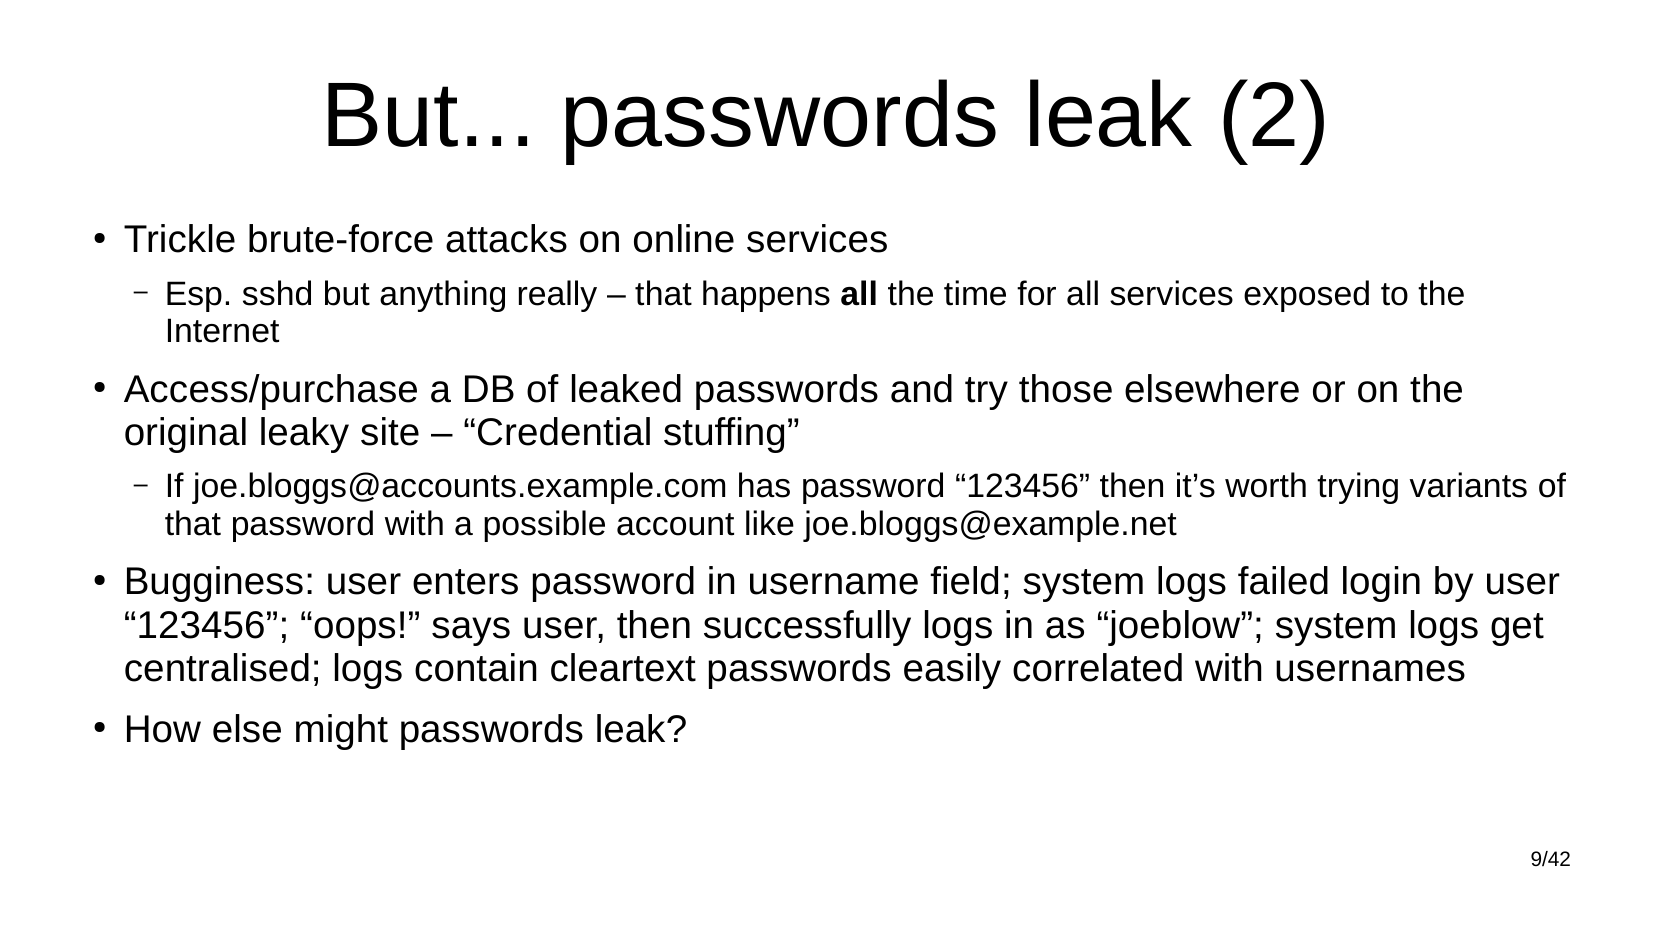

# But... passwords leak (2)
Trickle brute-force attacks on online services
Esp. sshd but anything really – that happens all the time for all services exposed to the Internet
Access/purchase a DB of leaked passwords and try those elsewhere or on the original leaky site – “Credential stuffing”
If joe.bloggs@accounts.example.com has password “123456” then it’s worth trying variants of that password with a possible account like joe.bloggs@example.net
Bugginess: user enters password in username field; system logs failed login by user “123456”; “oops!” says user, then successfully logs in as “joeblow”; system logs get centralised; logs contain cleartext passwords easily correlated with usernames
How else might passwords leak?
9